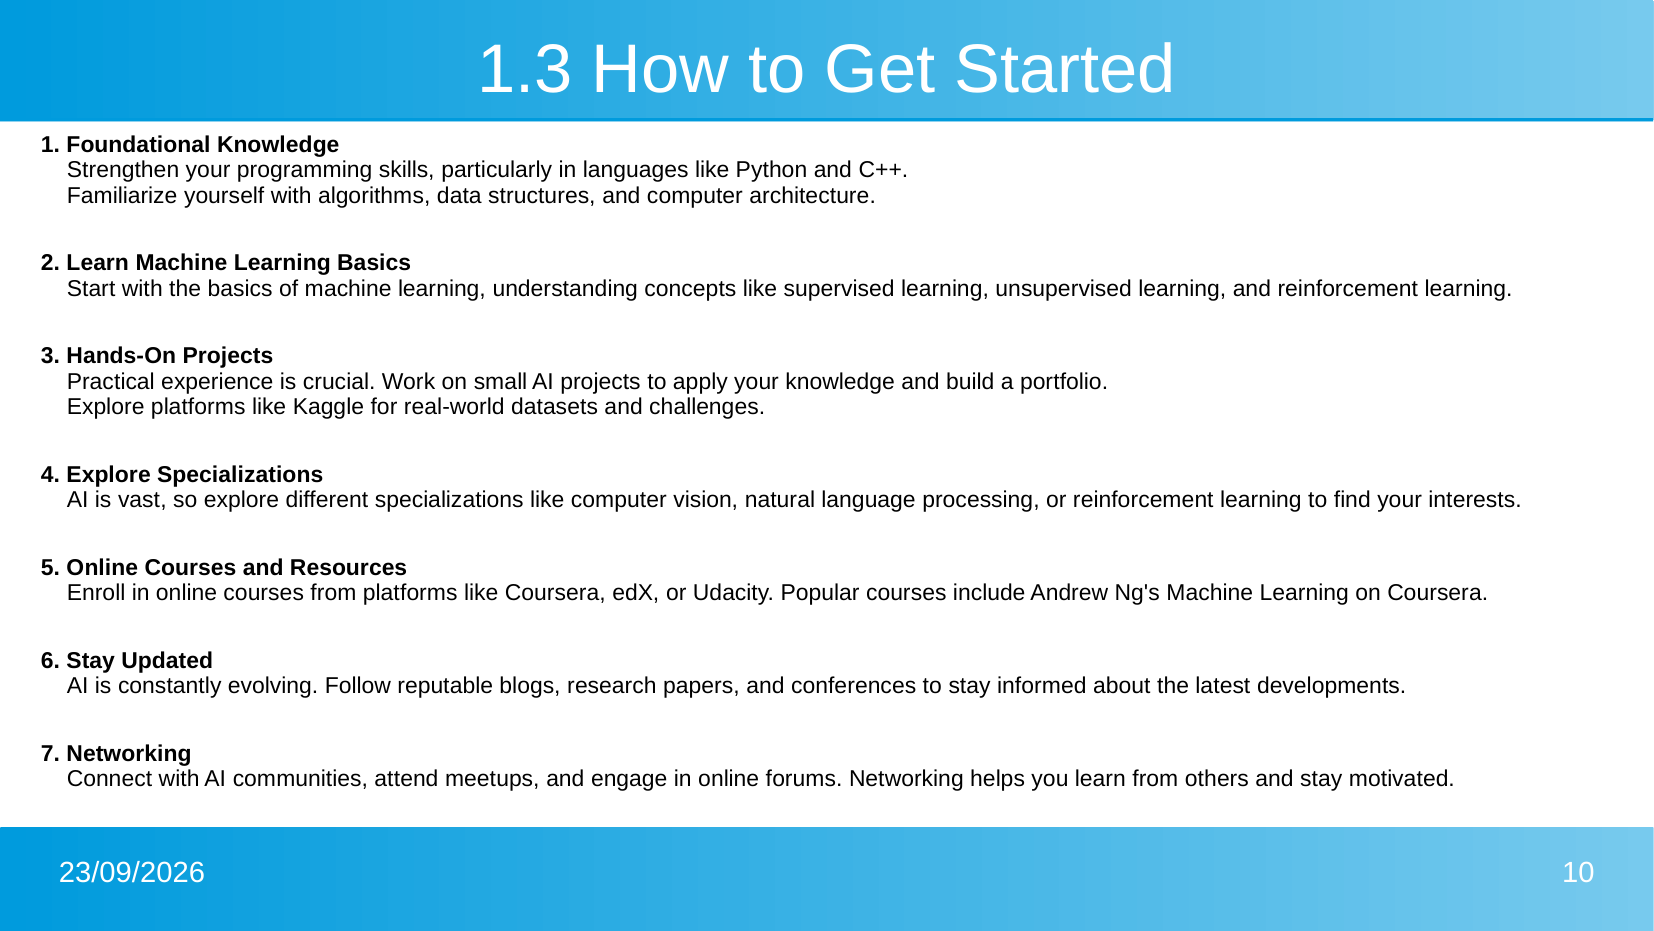

# 1.3 How to Get Started
 1. Foundational Knowledge
 Strengthen your programming skills, particularly in languages like Python and C++.
 Familiarize yourself with algorithms, data structures, and computer architecture.
 2. Learn Machine Learning Basics
 Start with the basics of machine learning, understanding concepts like supervised learning, unsupervised learning, and reinforcement learning.
 3. Hands-On Projects
 Practical experience is crucial. Work on small AI projects to apply your knowledge and build a portfolio.
 Explore platforms like Kaggle for real-world datasets and challenges.
 4. Explore Specializations
 AI is vast, so explore different specializations like computer vision, natural language processing, or reinforcement learning to find your interests.
 5. Online Courses and Resources
 Enroll in online courses from platforms like Coursera, edX, or Udacity. Popular courses include Andrew Ng's Machine Learning on Coursera.
 6. Stay Updated
 AI is constantly evolving. Follow reputable blogs, research papers, and conferences to stay informed about the latest developments.
 7. Networking
 Connect with AI communities, attend meetups, and engage in online forums. Networking helps you learn from others and stay motivated.
10